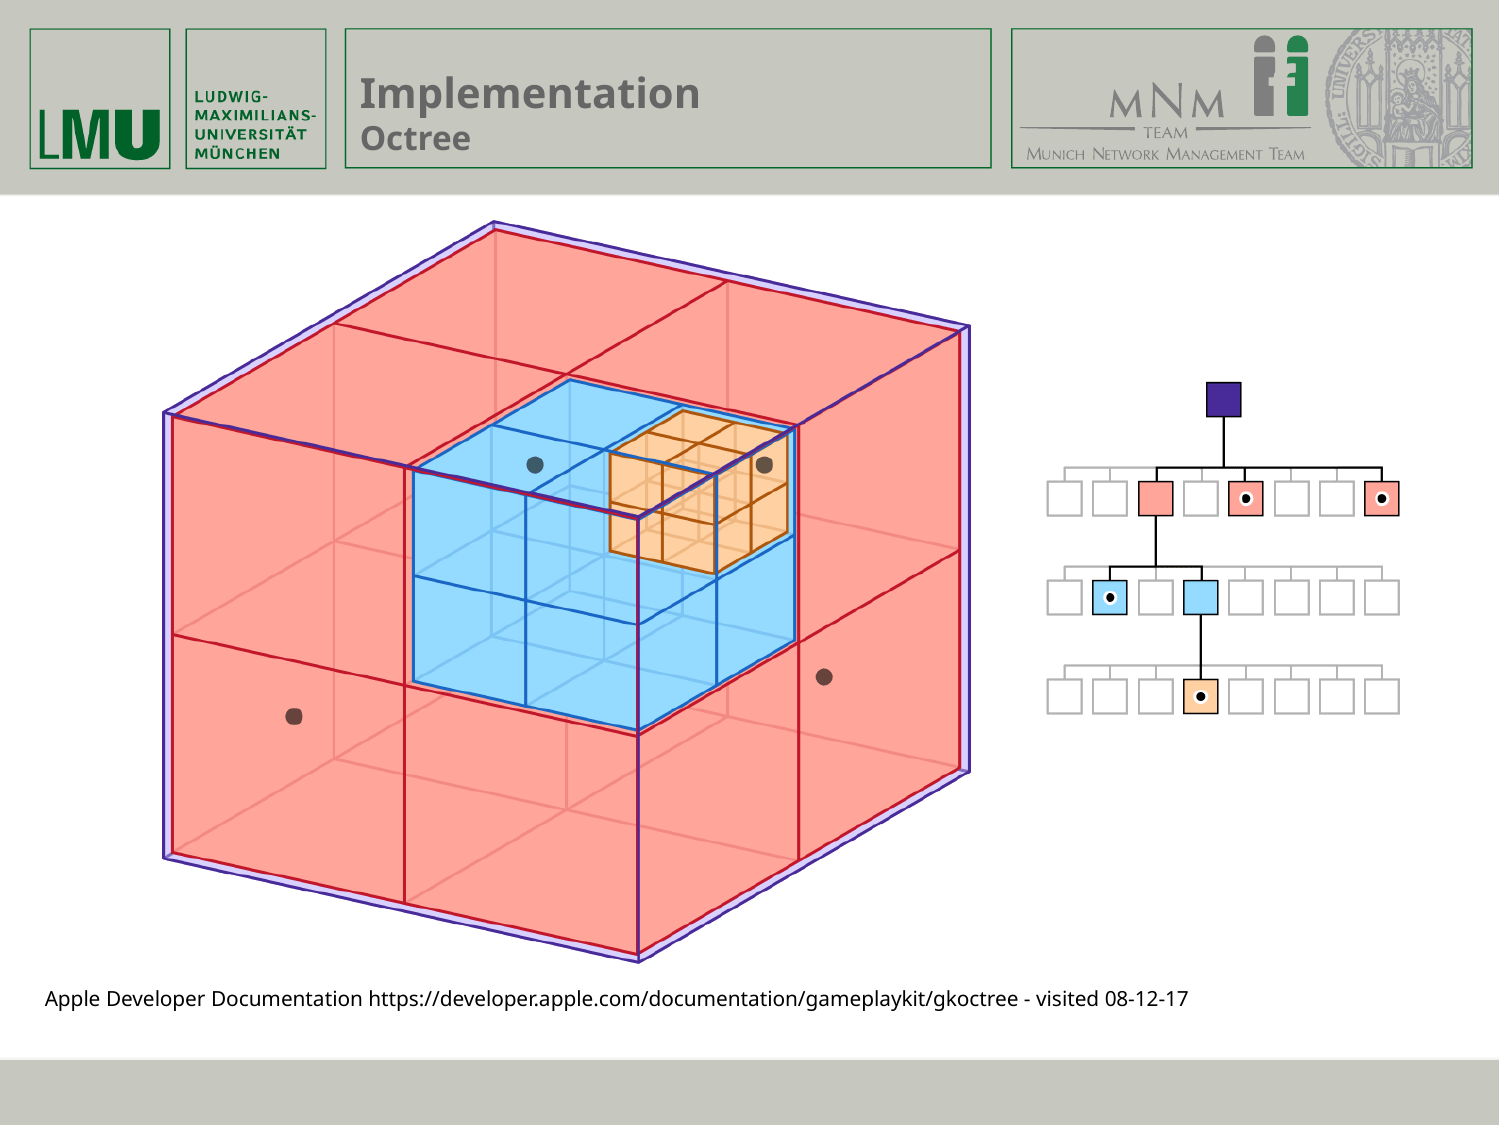

Implementation
Octree
Apple Developer Documentation https://developer.apple.com/documentation/gameplaykit/gkoctree - visited 08-12-17